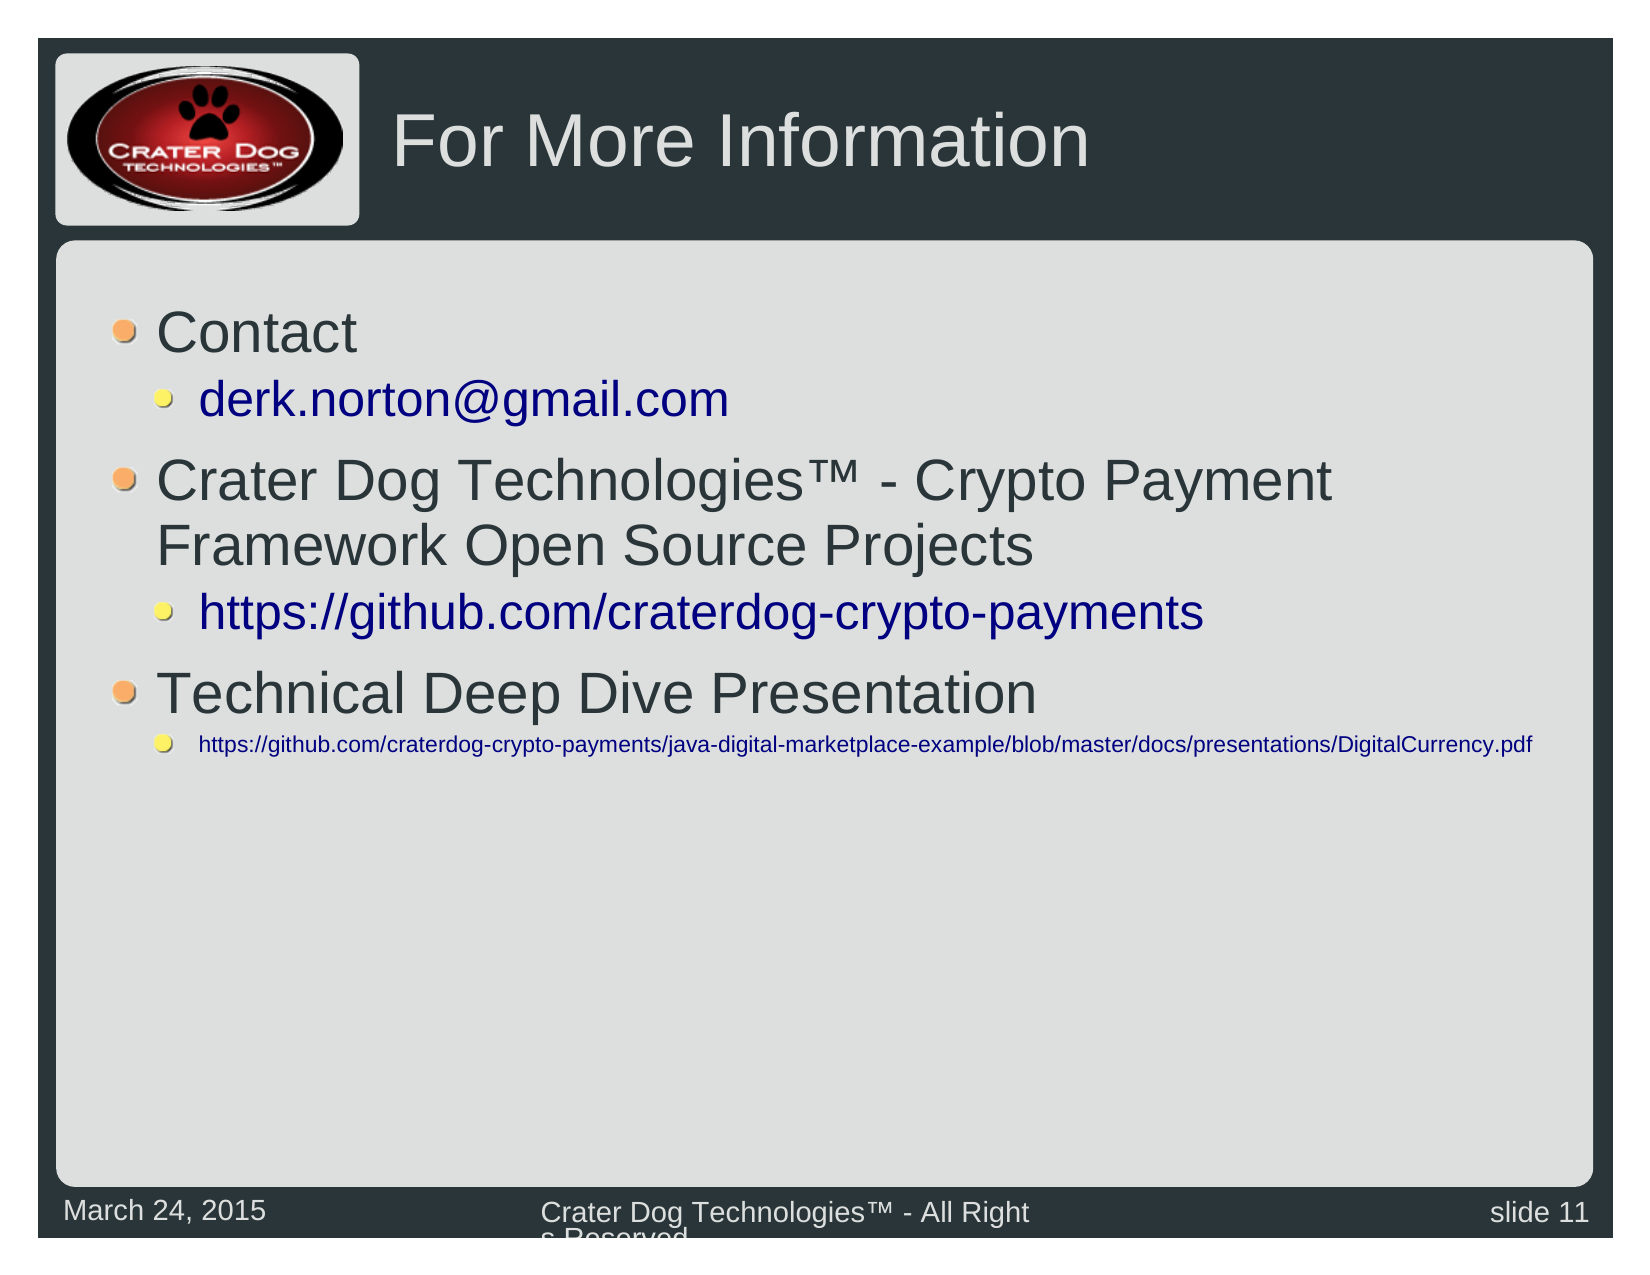

# For More Information
Contact
derk.norton@gmail.com
Crater Dog Technologies™ - Crypto Payment Framework Open Source Projects
https://github.com/craterdog-crypto-payments
Technical Deep Dive Presentation
https://github.com/craterdog-crypto-payments/java-digital-marketplace-example/blob/master/docs/presentations/DigitalCurrency.pdf
Crater Dog Technologies™ - All Rights Reserved
11